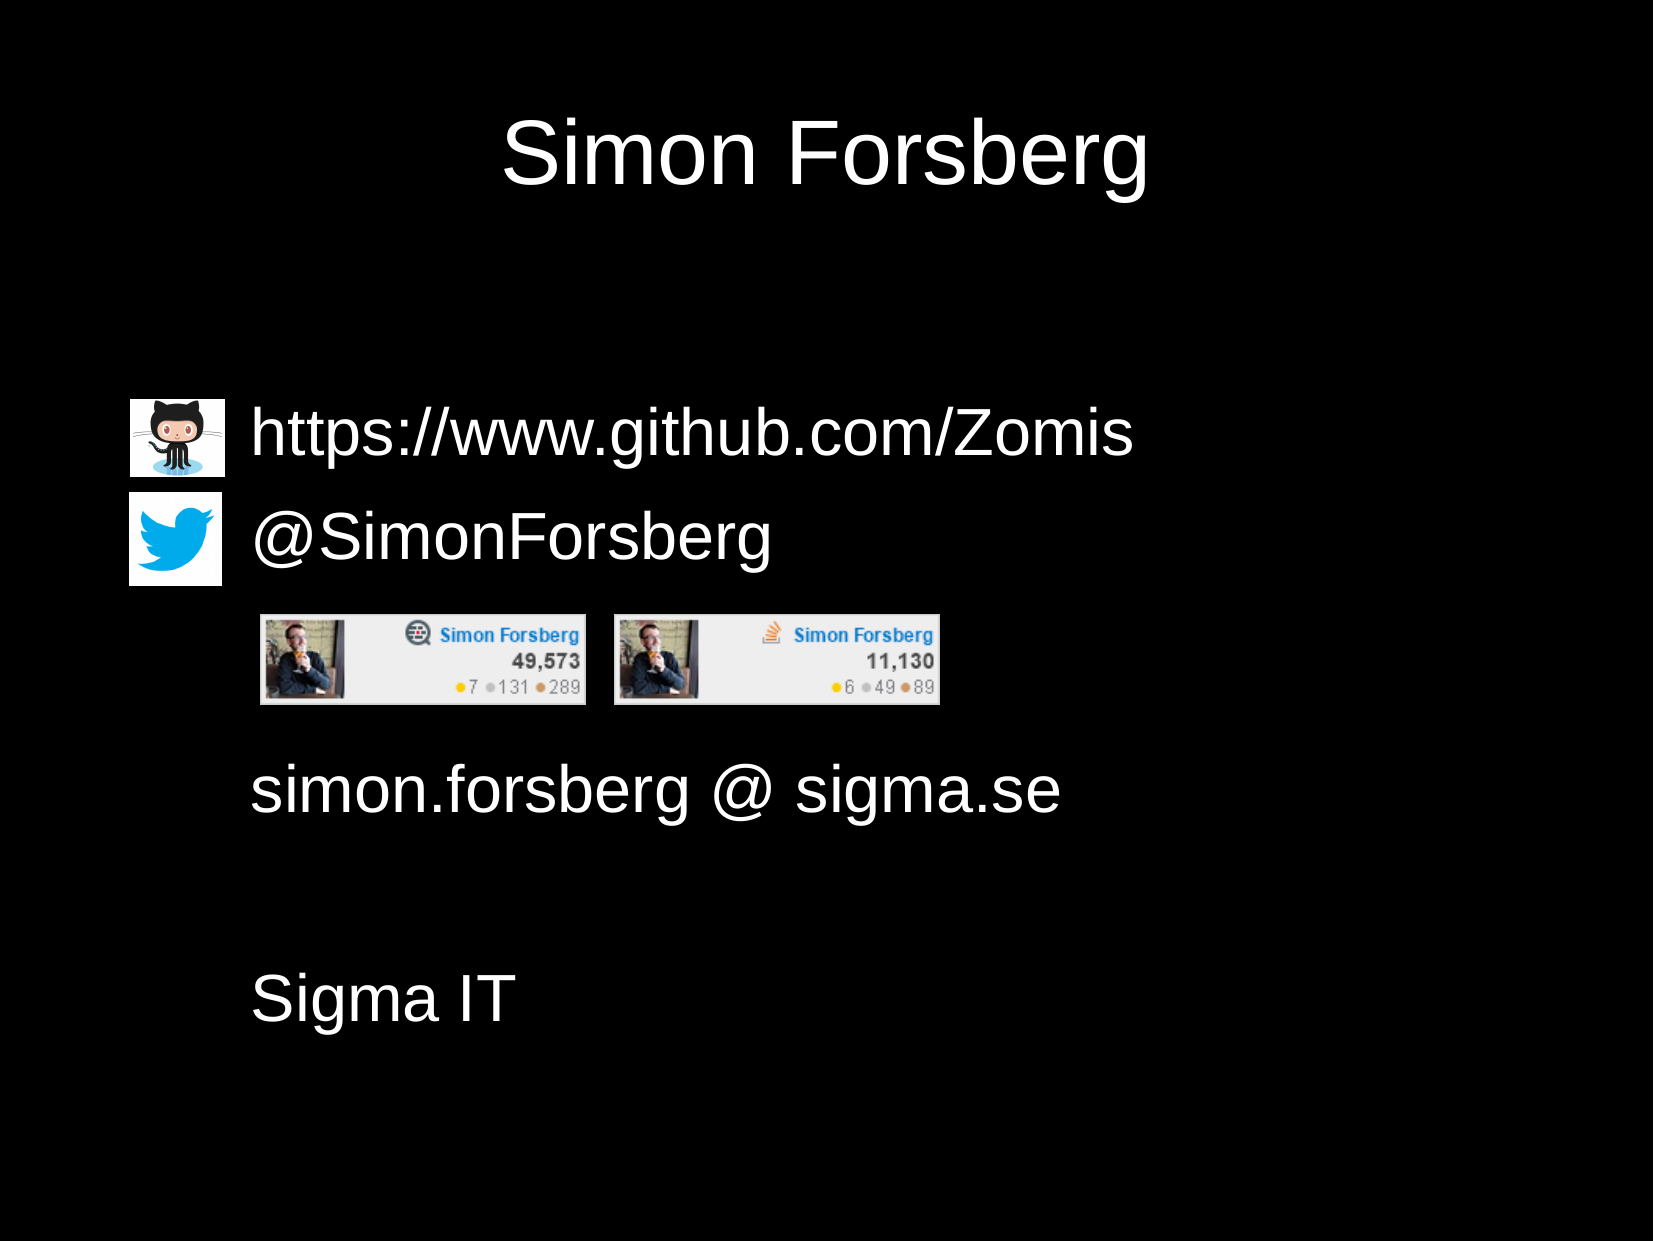

# Simon Forsberg
https://www.github.com/Zomis
@SimonForsberg
simon.forsberg @ sigma.se
Sigma IT